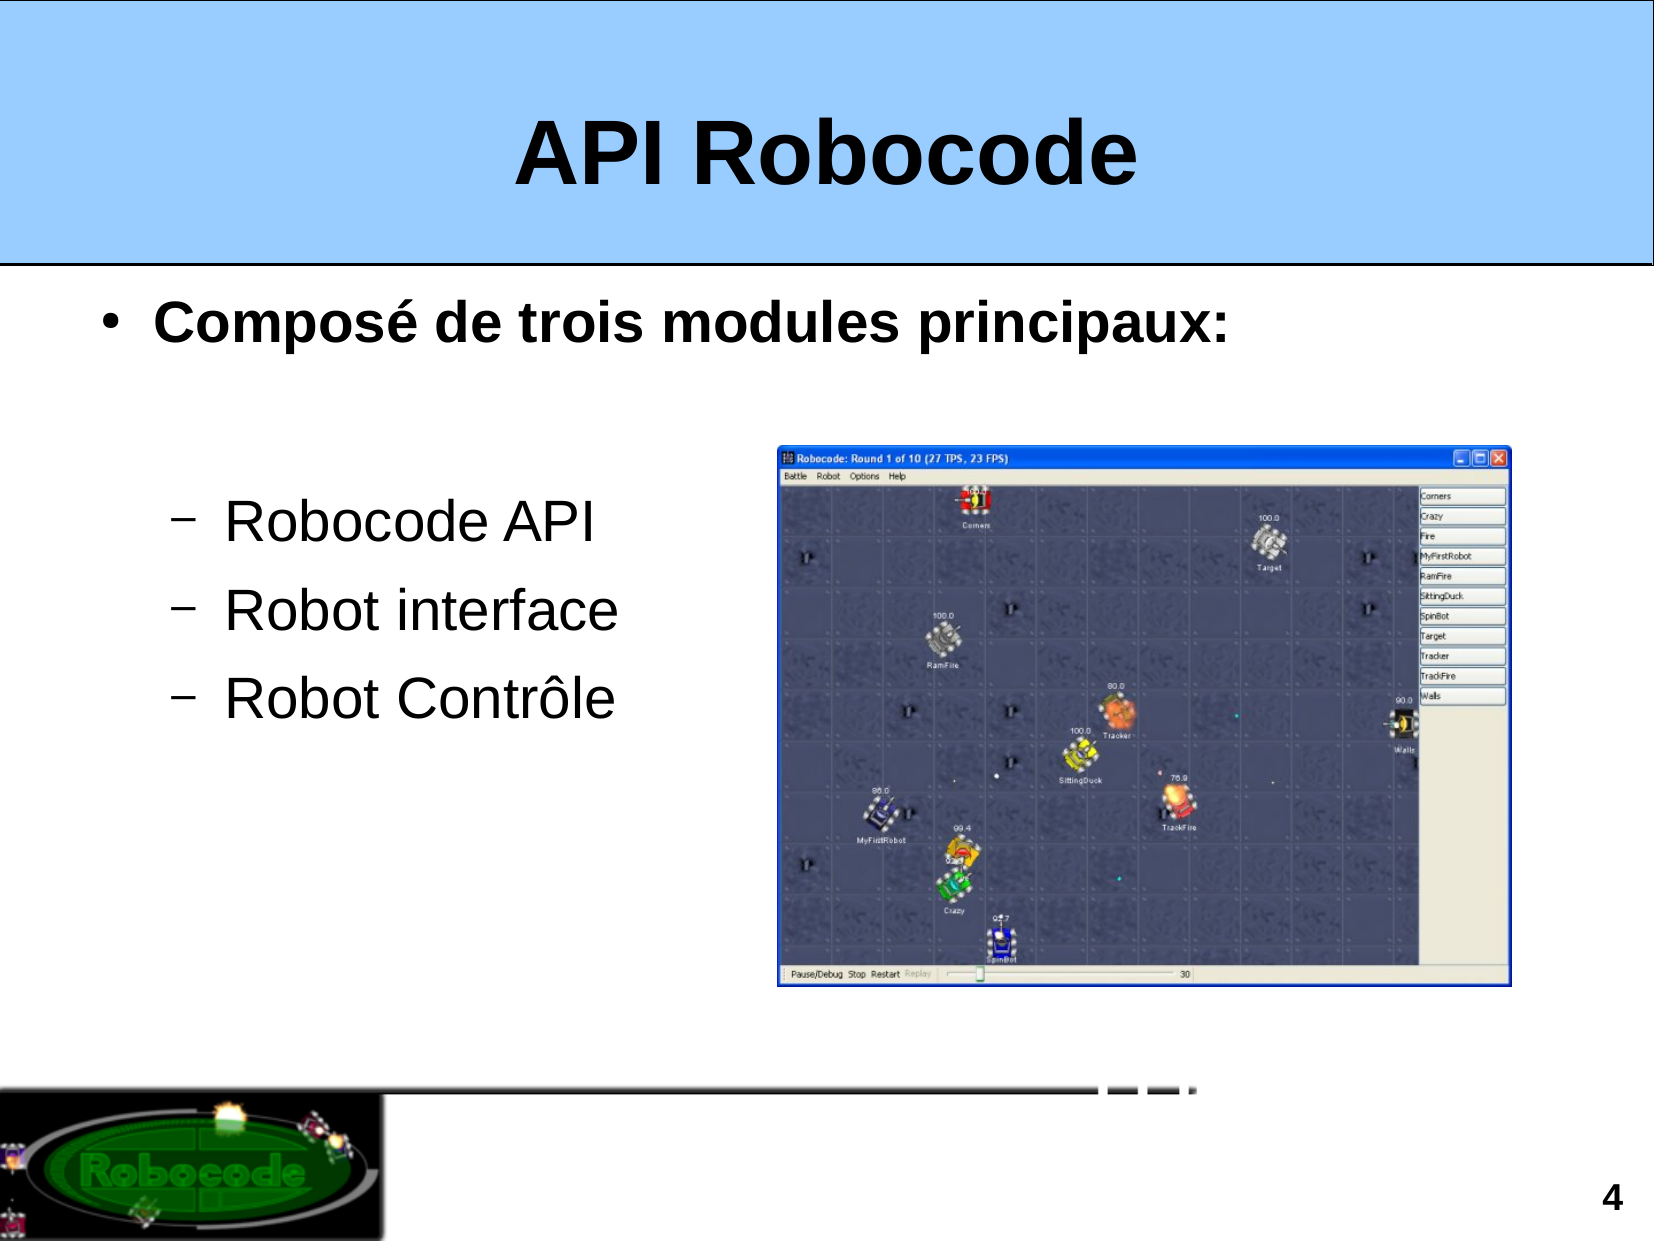

# API Robocode
Composé de trois modules principaux:
Robocode API
Robot interface
Robot Contrôle